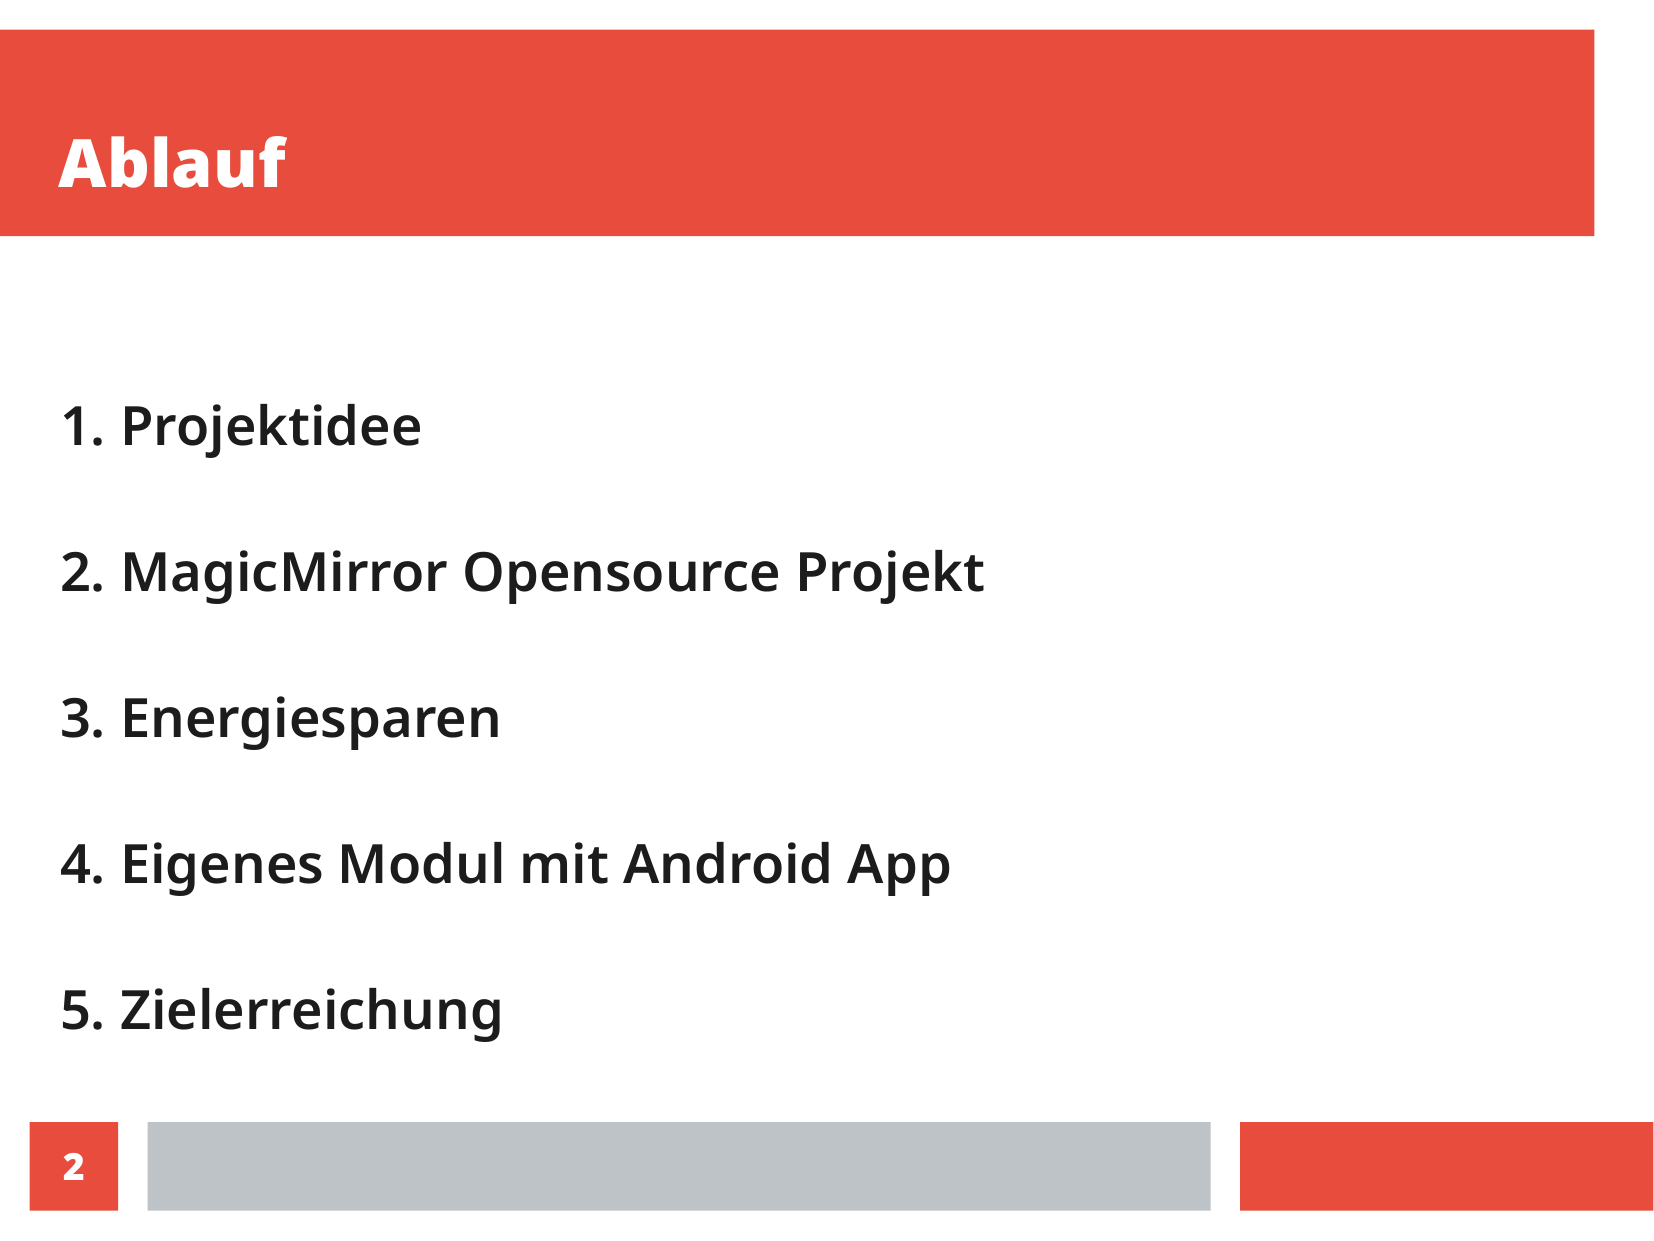

# Ablauf
1. Projektidee
2. MagicMirror Opensource Projekt
3. Energiesparen
4. Eigenes Modul mit Android App
5. Zielerreichung
2